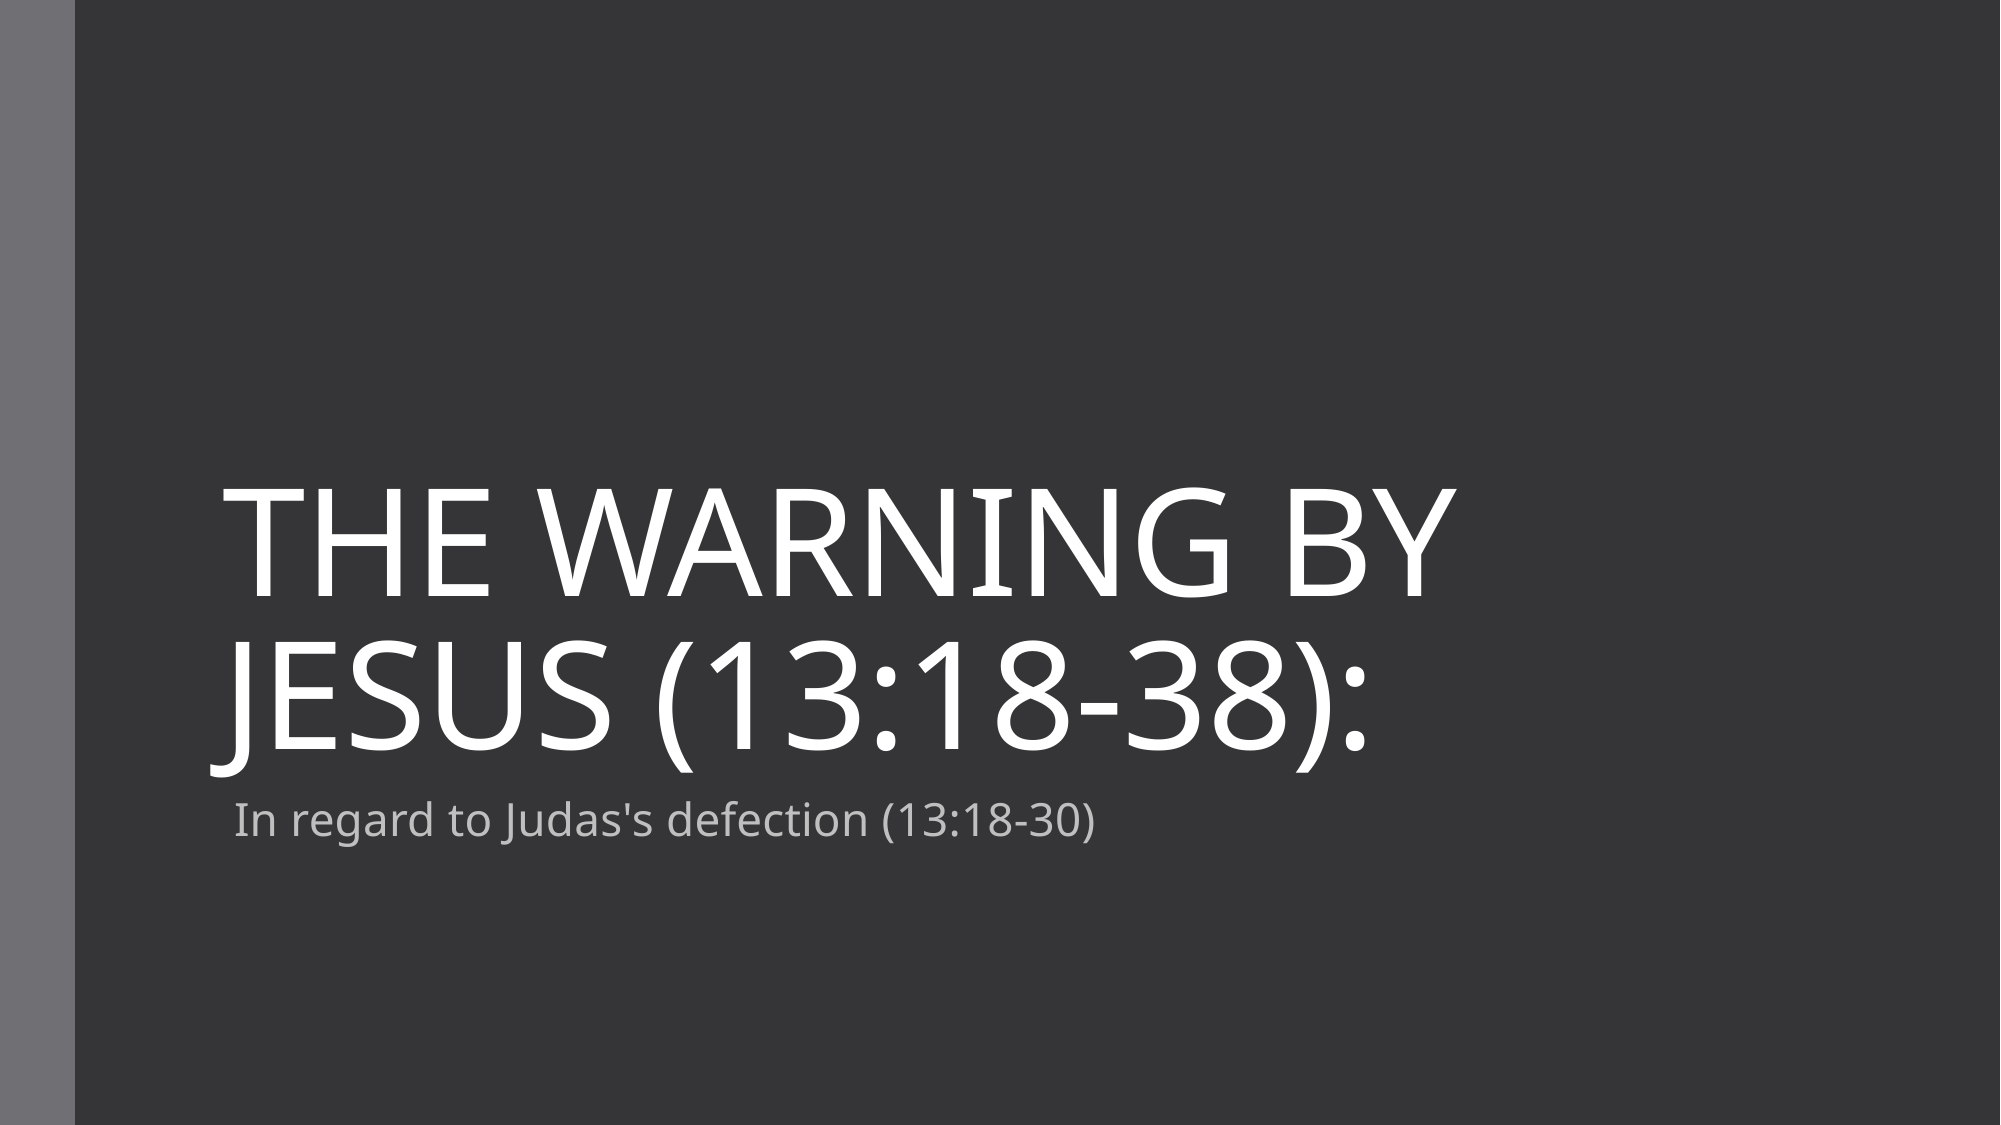

# THE WARNING BY JESUS (13:18-38):
 In regard to Judas's defection (13:18-30)